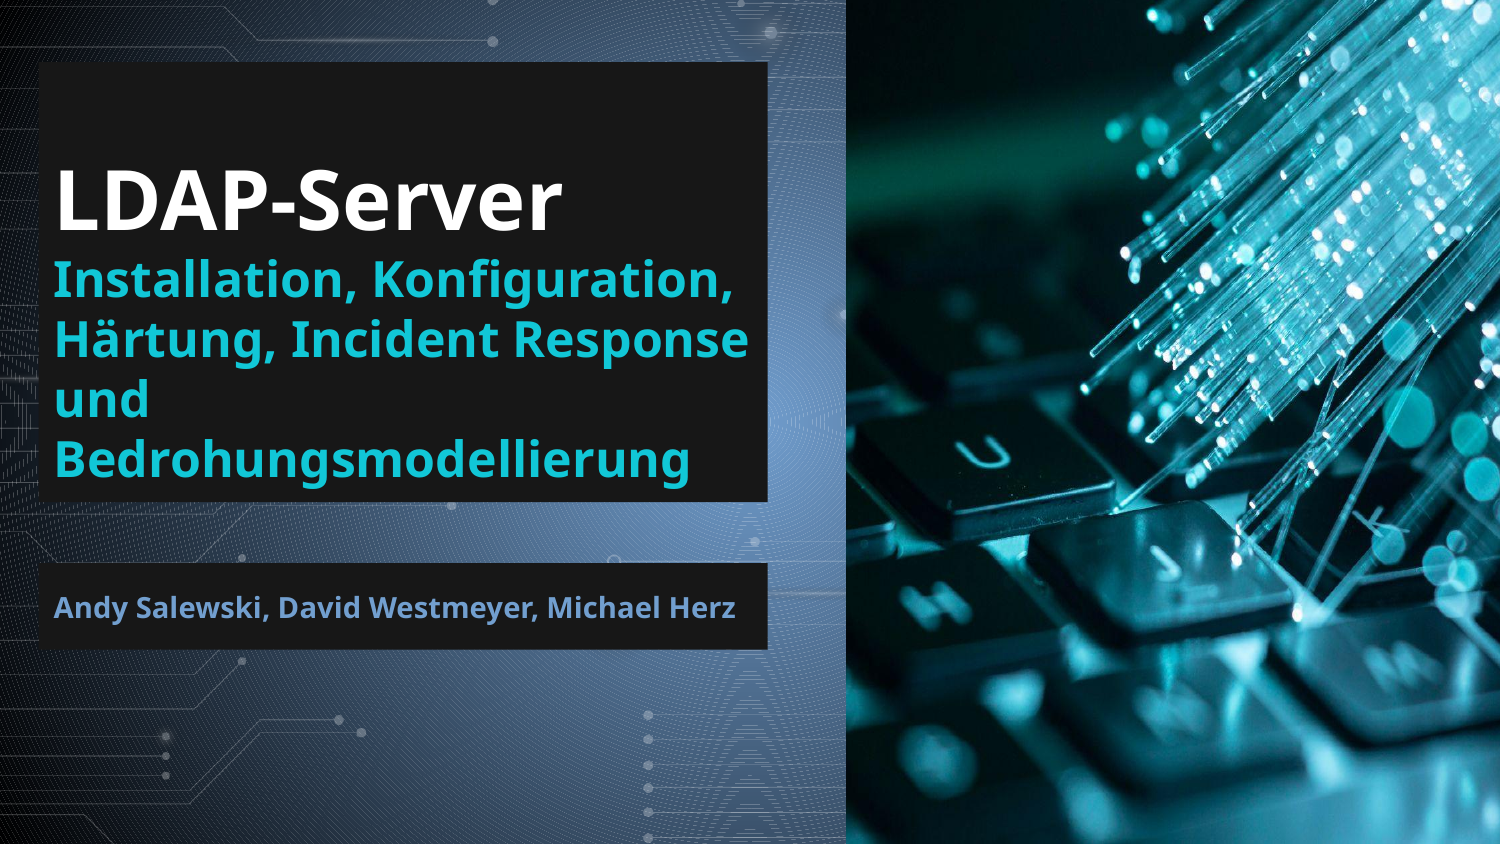

# LDAP-Server Installation, Konfiguration, Härtung, Incident Response und Bedrohungsmodellierung
Andy Salewski, David Westmeyer, Michael Herz